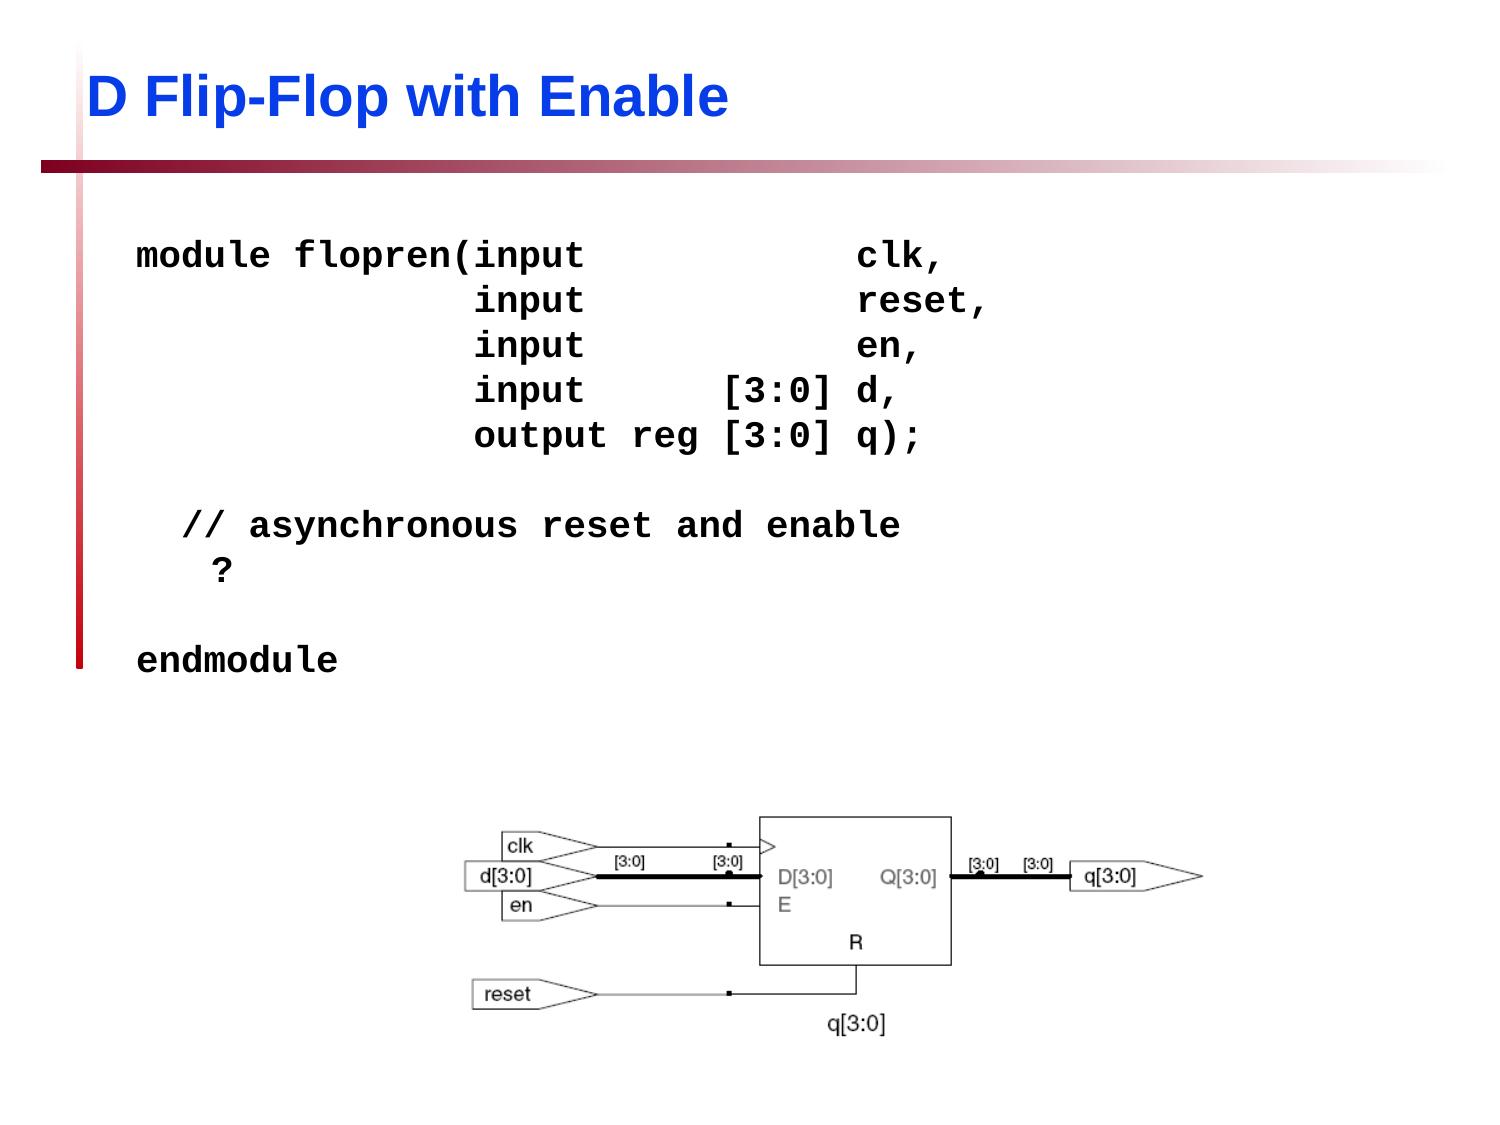

# D Flip-Flop with Enable
module flopren(input clk,
 input reset,
 input en,
 input [3:0] d,
 output reg [3:0] q);
 // asynchronous reset and enable
	?
endmodule